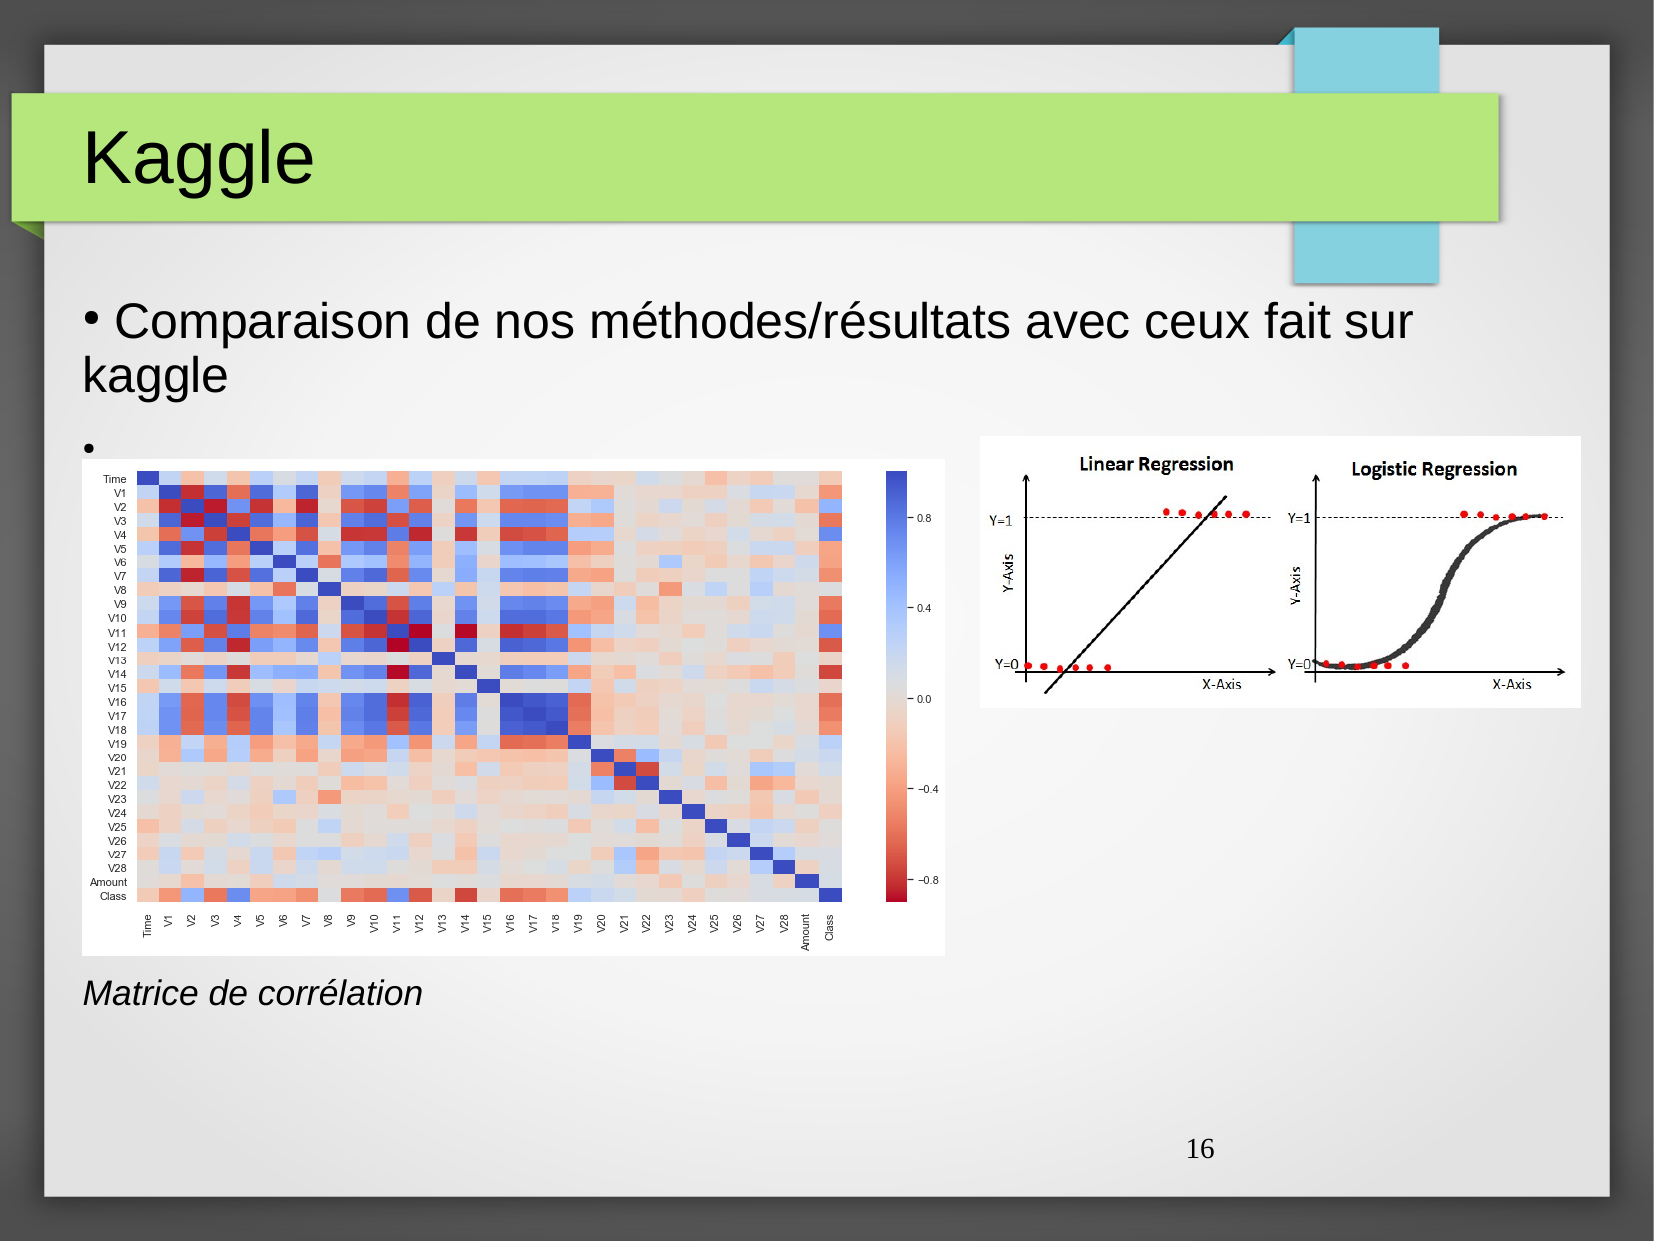

# Kaggle
 Comparaison de nos méthodes/résultats avec ceux fait sur kaggle
Matrice de corrélation